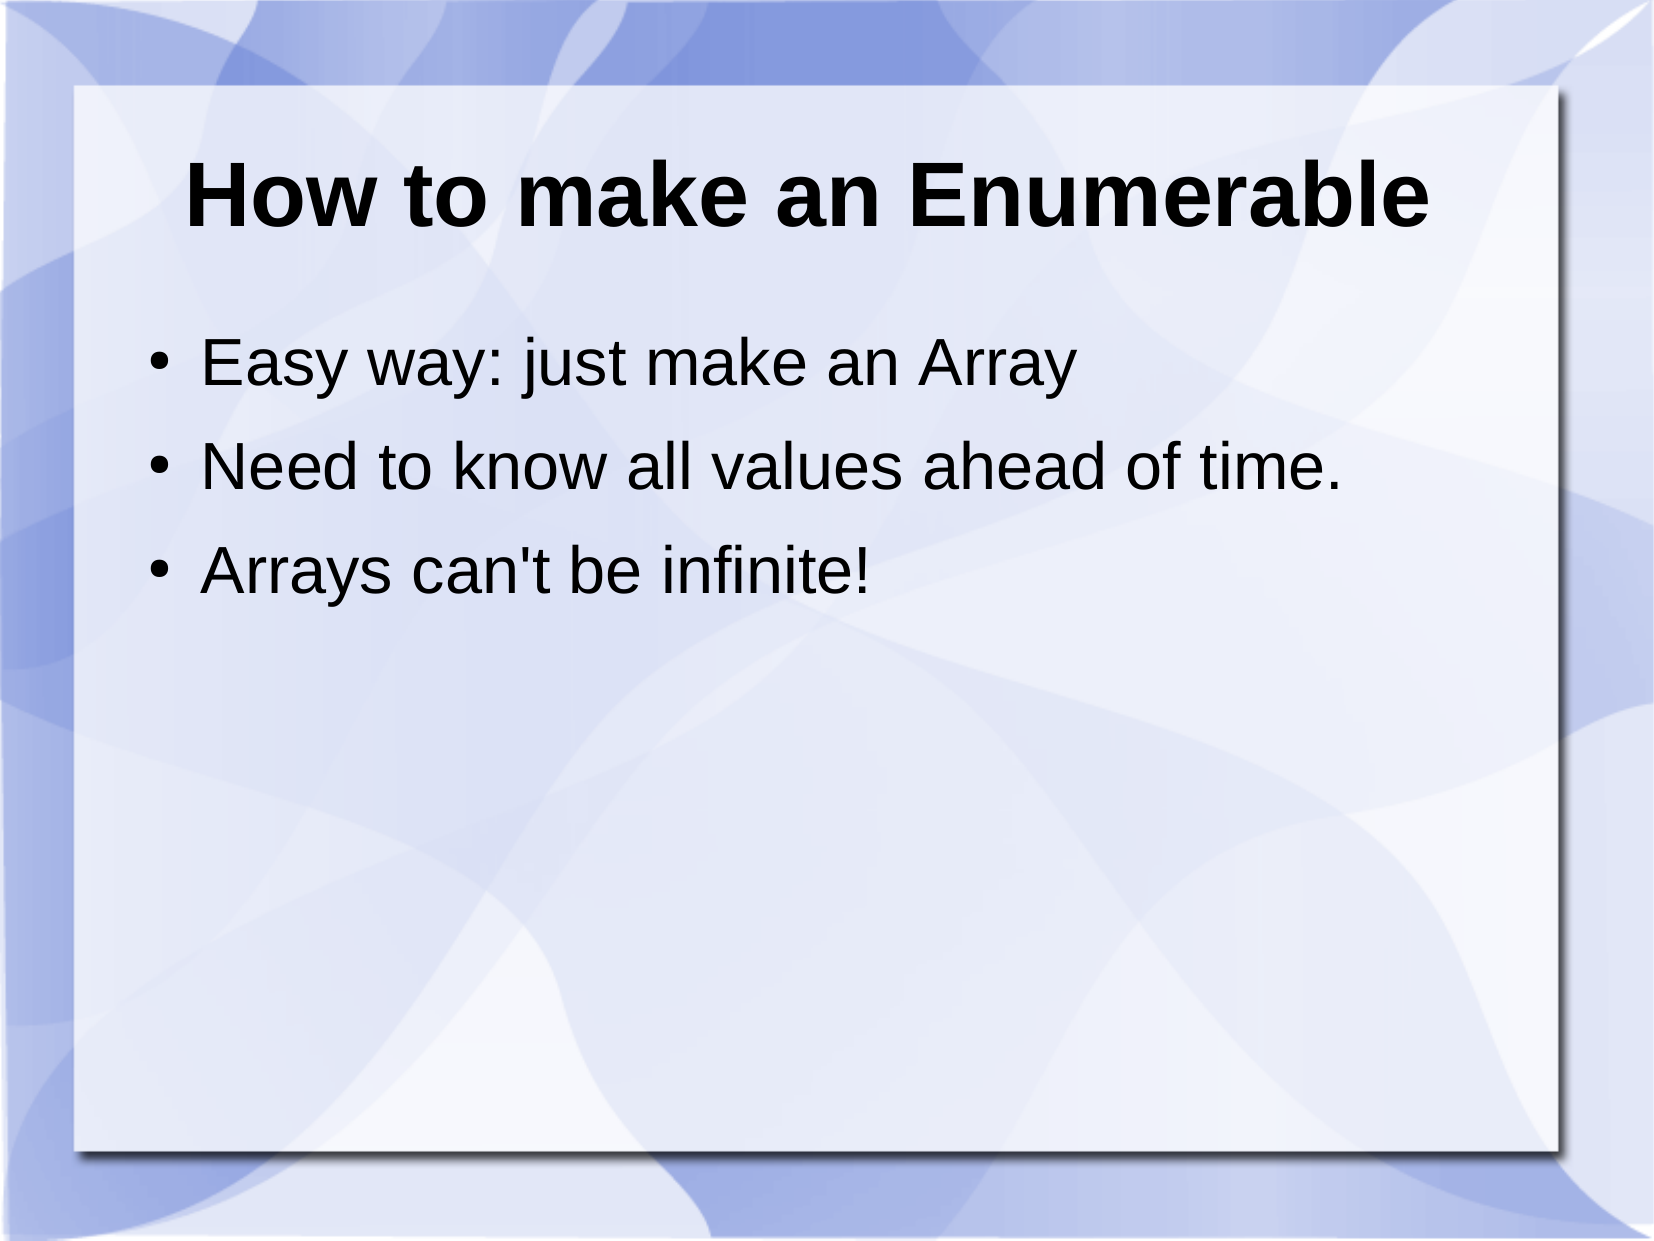

# How to make an Enumerable
Easy way: just make an Array
Need to know all values ahead of time.
Arrays can't be infinite!